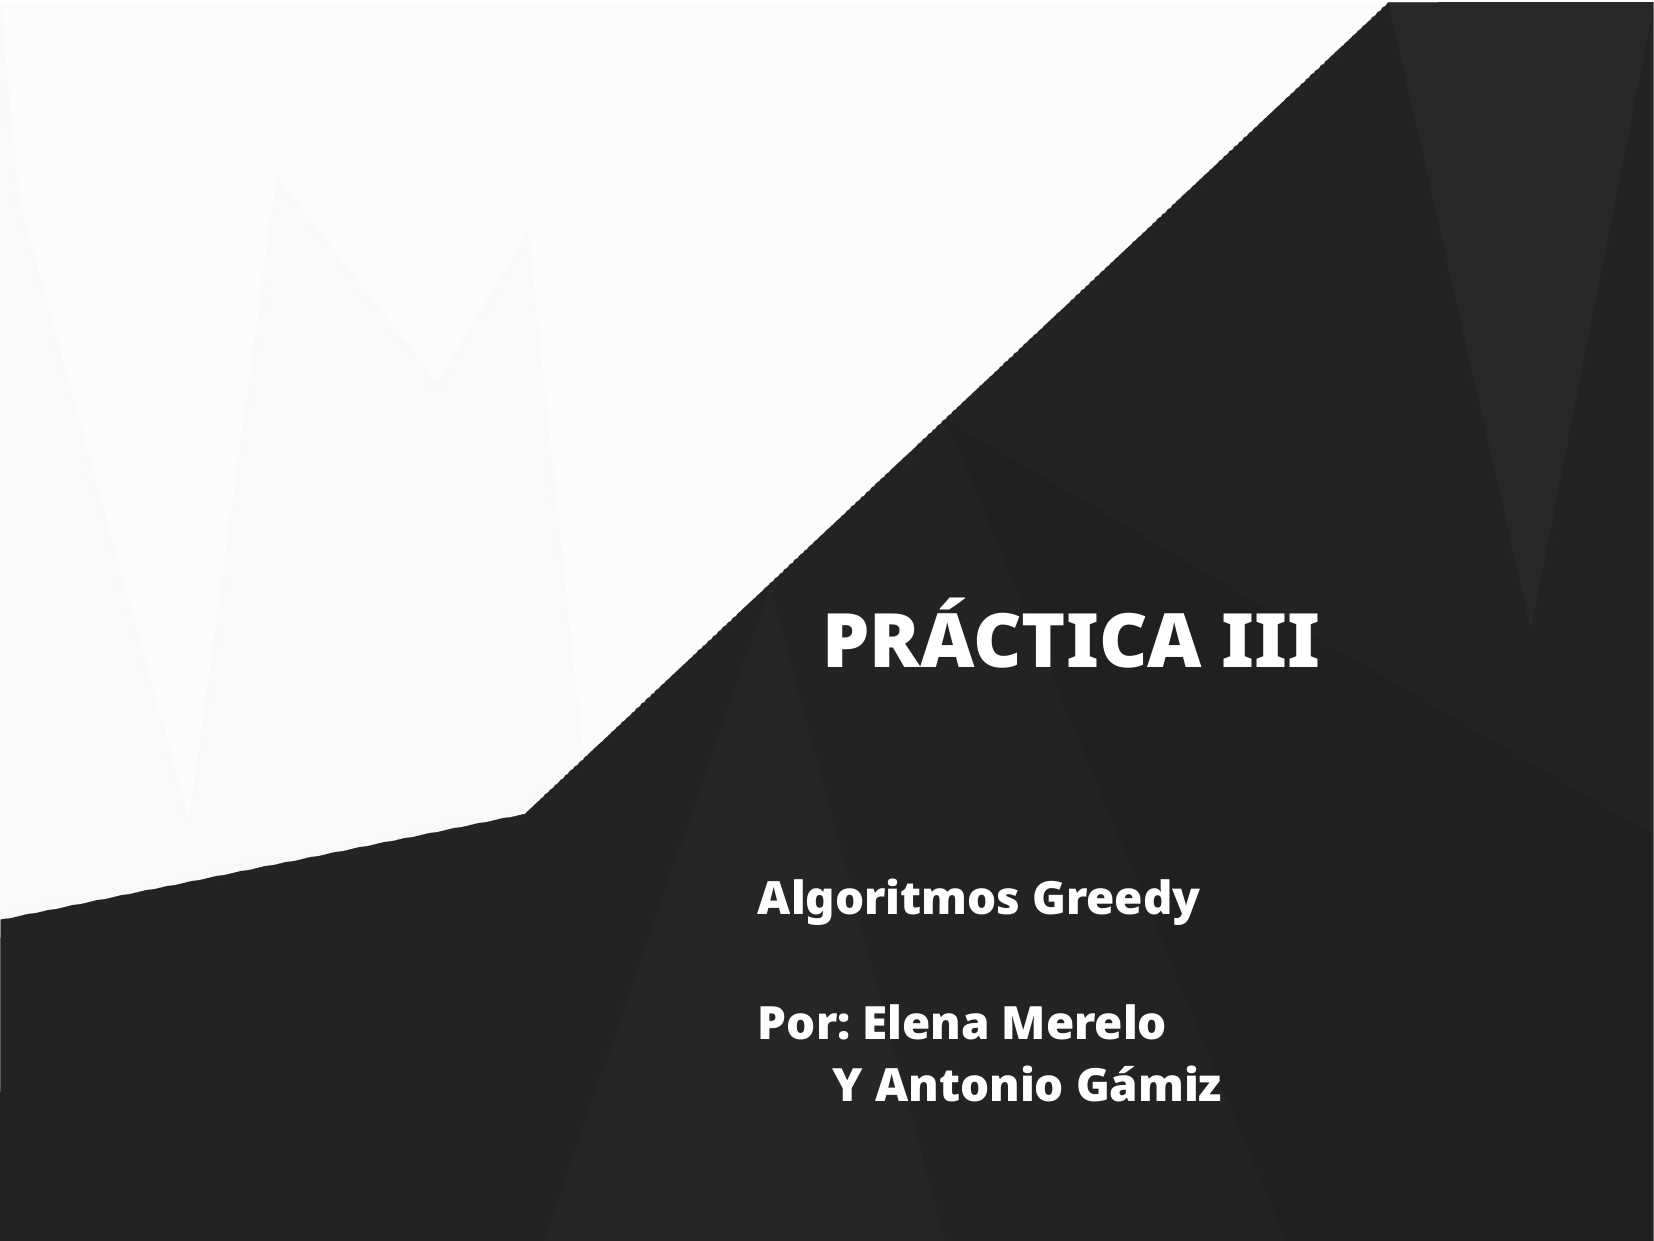

# PRÁCTICA III
Algoritmos Greedy
Por: Elena Merelo
	Y Antonio Gámiz